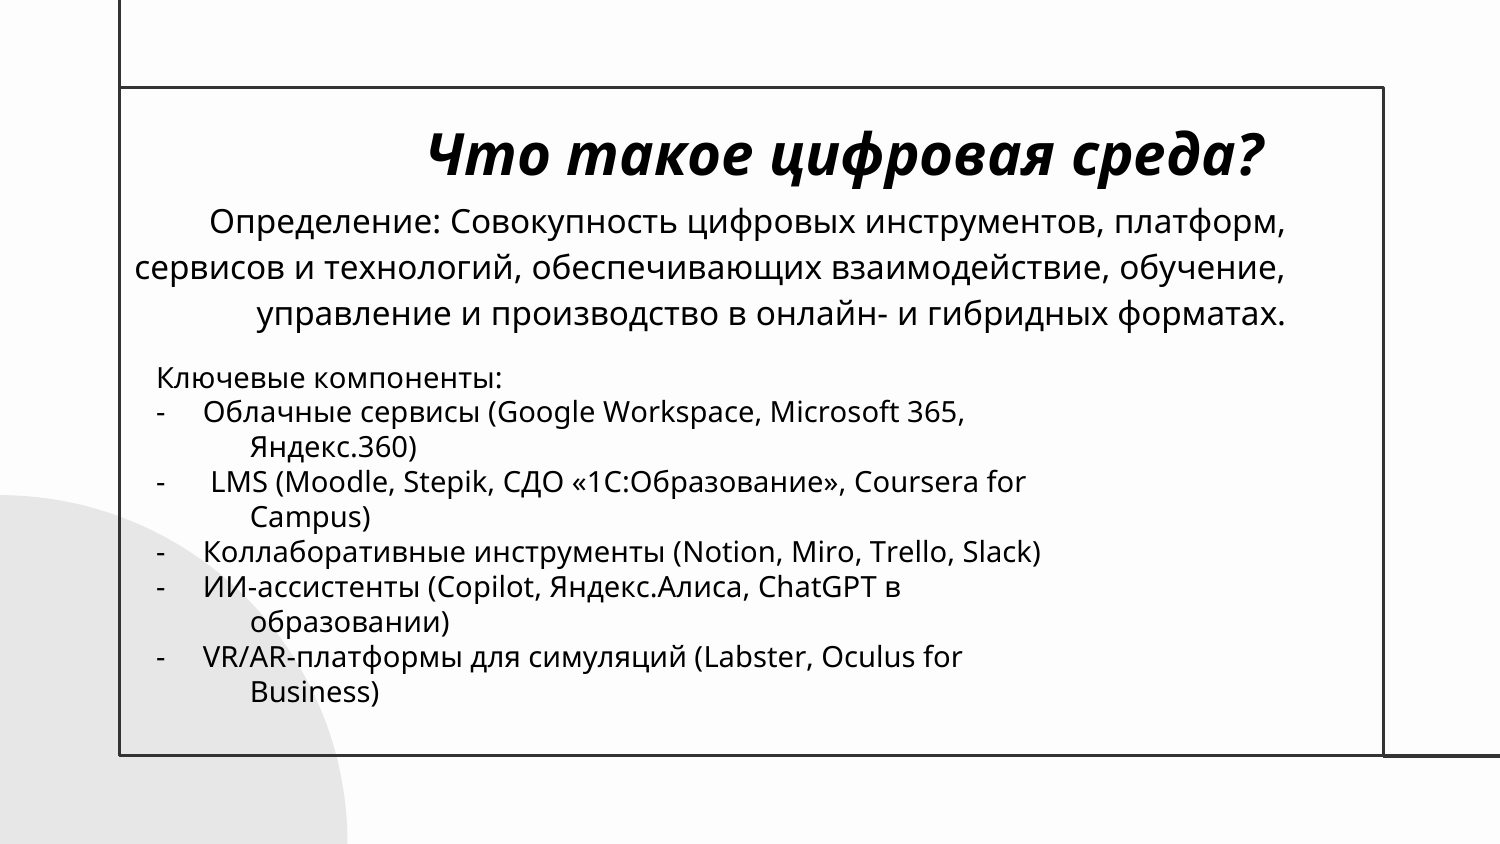

Что такое цифровая среда?
# Определение: Совокупность цифровых инструментов, платформ, сервисов и технологий, обеспечивающих взаимодействие, обучение, управление и производство в онлайн- и гибридных форматах.
Ключевые компоненты:
Облачные сервисы (Google Workspace, Microsoft 365, Яндекс.360)
 LMS (Moodle, Stepik, СДО «1С:Образование», Coursera for Campus)
Коллаборативные инструменты (Notion, Miro, Trello, Slack)
ИИ-ассистенты (Copilot, Яндекс.Алиса, ChatGPT в образовании)
VR/AR-платформы для симуляций (Labster, Oculus for Business)